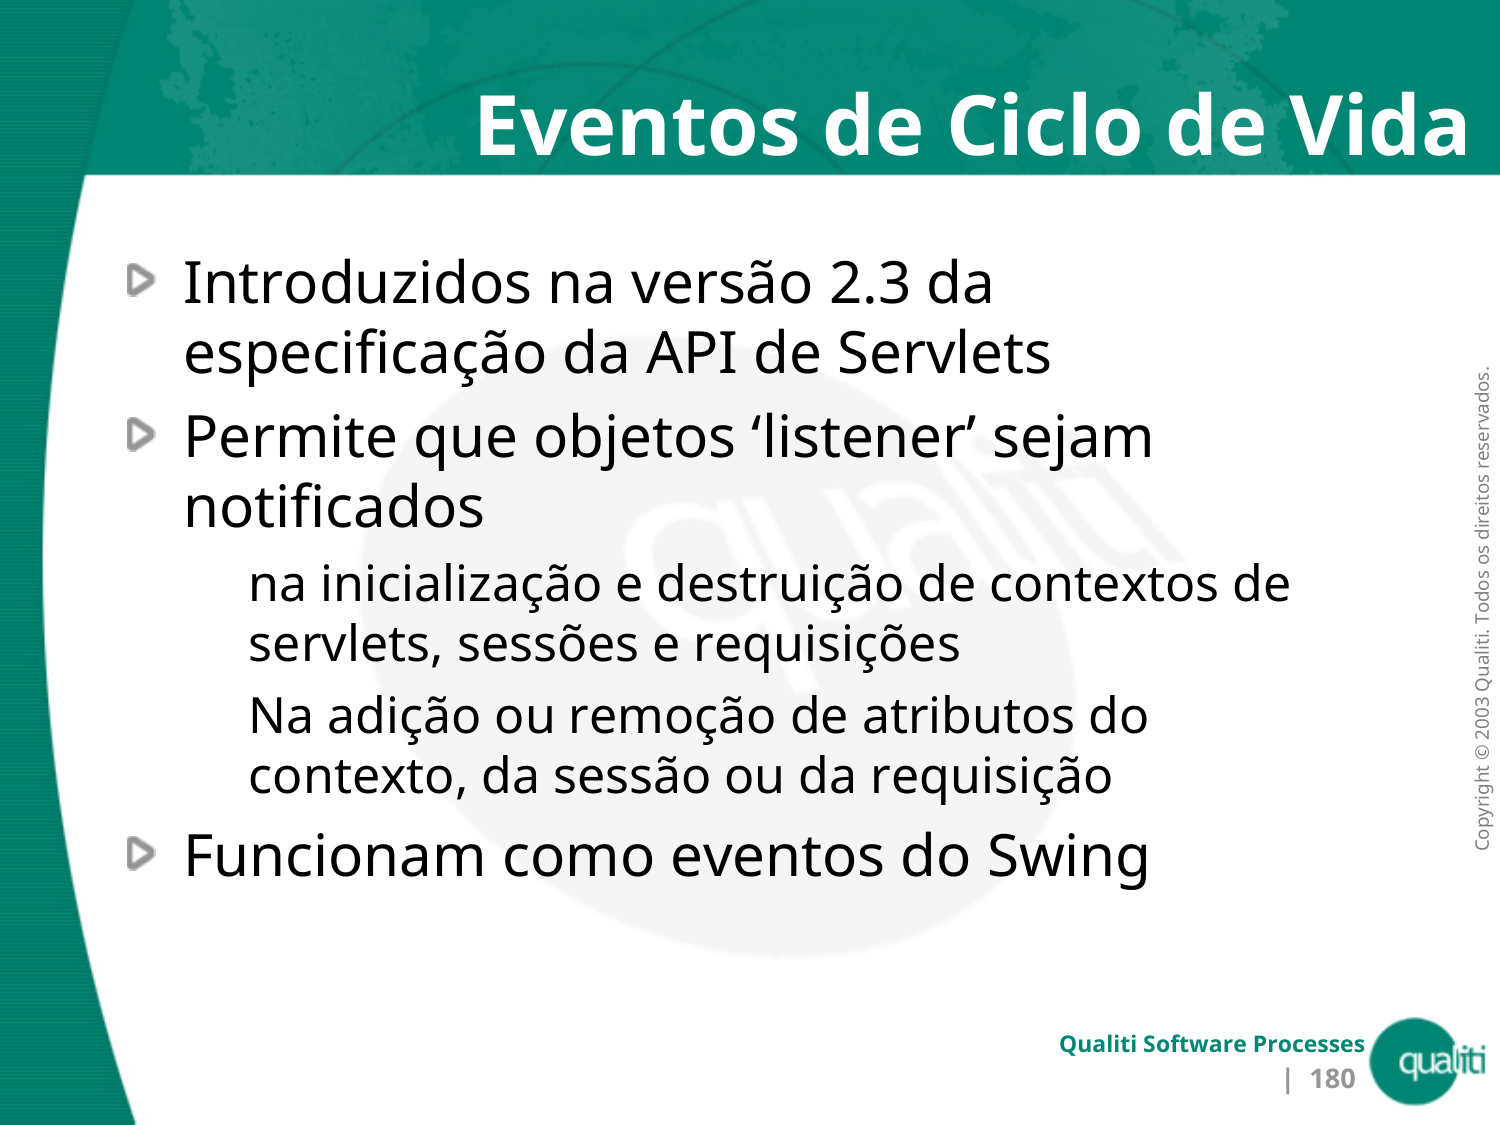

# Eventos de Ciclo de Vida
Introduzidos na versão 2.3 da especificação da API de Servlets
Permite que objetos ‘listener’ sejam notificados
na inicialização e destruição de contextos de servlets, sessões e requisições
Na adição ou remoção de atributos do contexto, da sessão ou da requisição
Funcionam como eventos do Swing